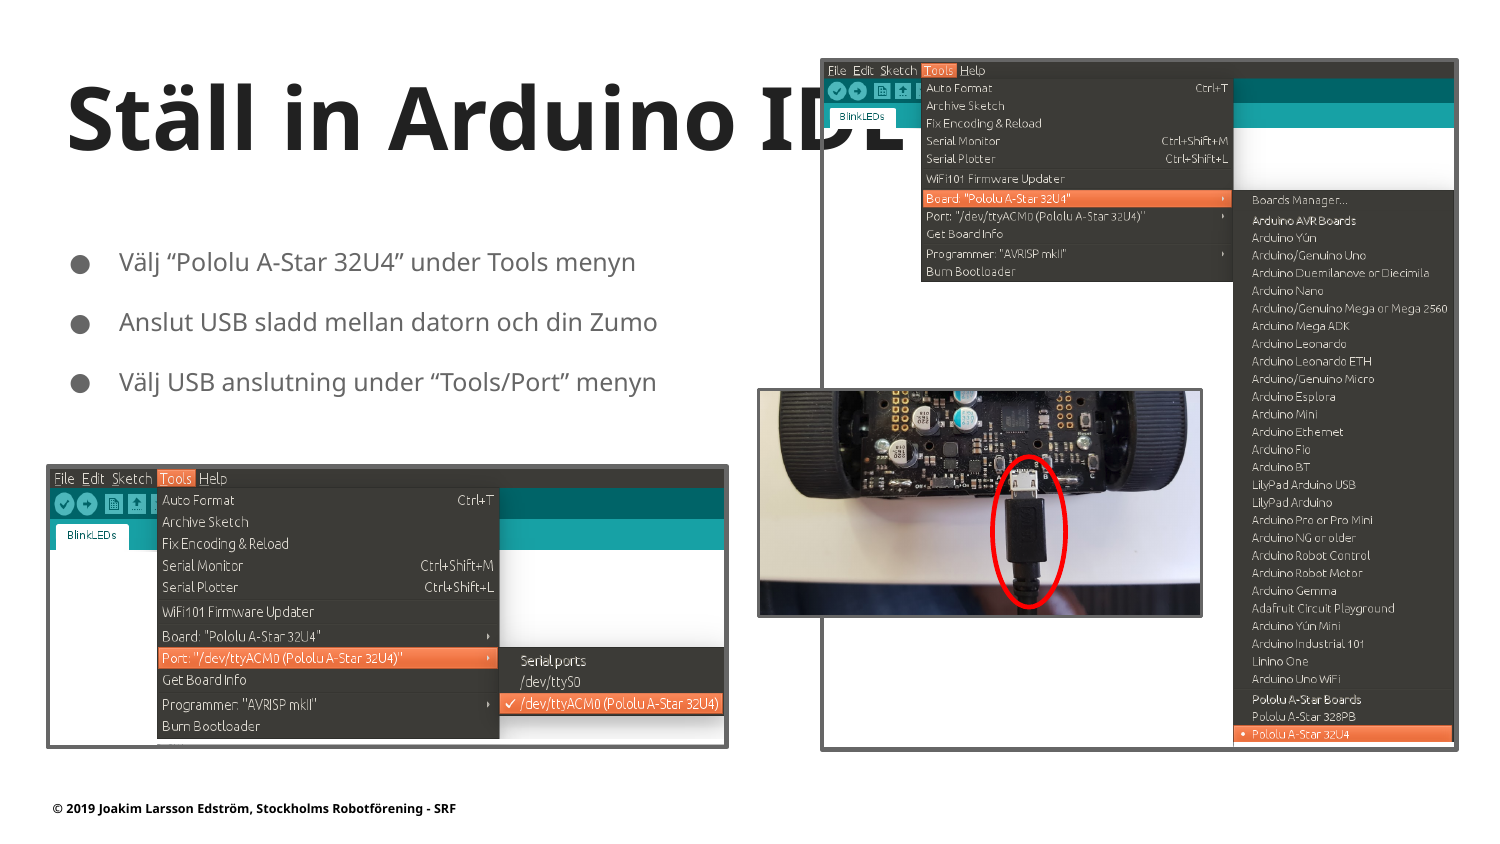

# Ställ in Arduino IDE
Välj “Pololu A-Star 32U4” under Tools menyn
Anslut USB sladd mellan datorn och din Zumo
Välj USB anslutning under “Tools/Port” menyn
© 2019 Joakim Larsson Edström, Stockholms Robotförening - SRF